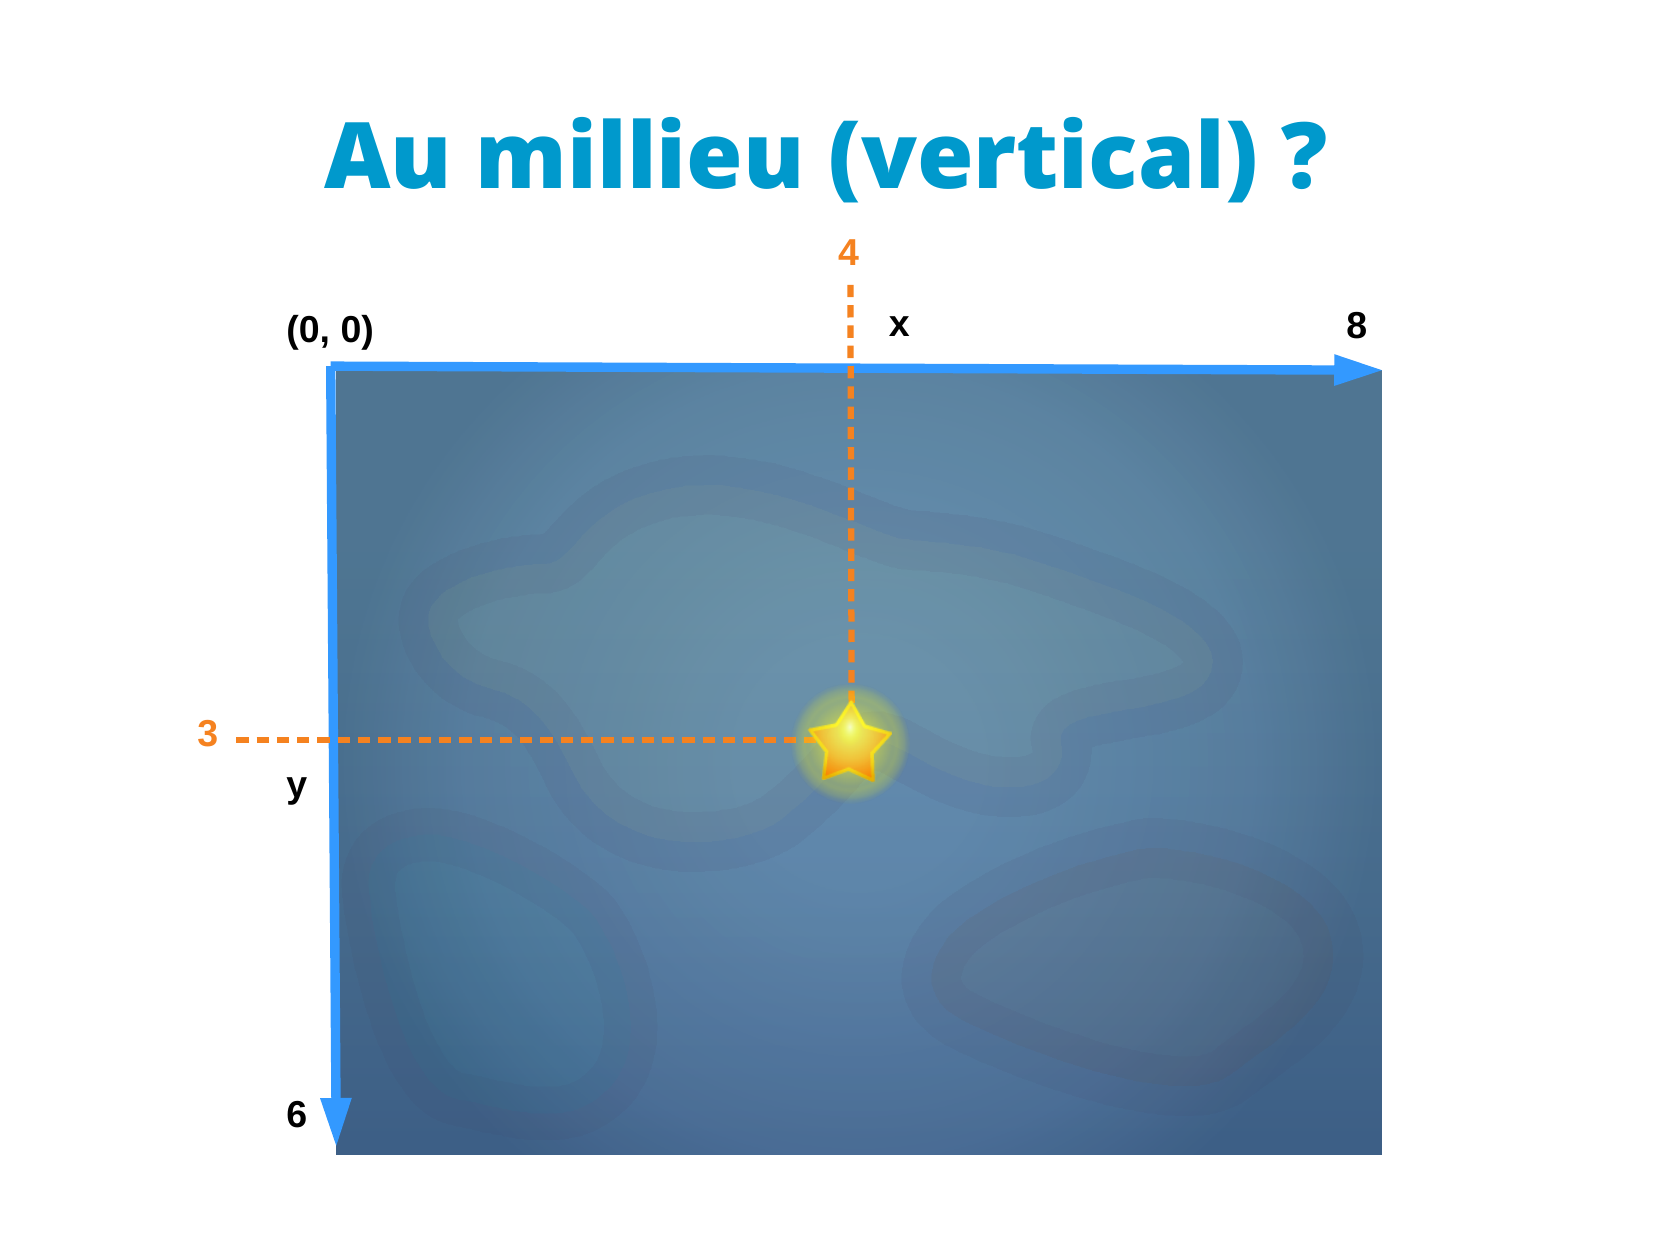

# Au millieu (vertical) ?
4
x
8
(0, 0)
y
6
3